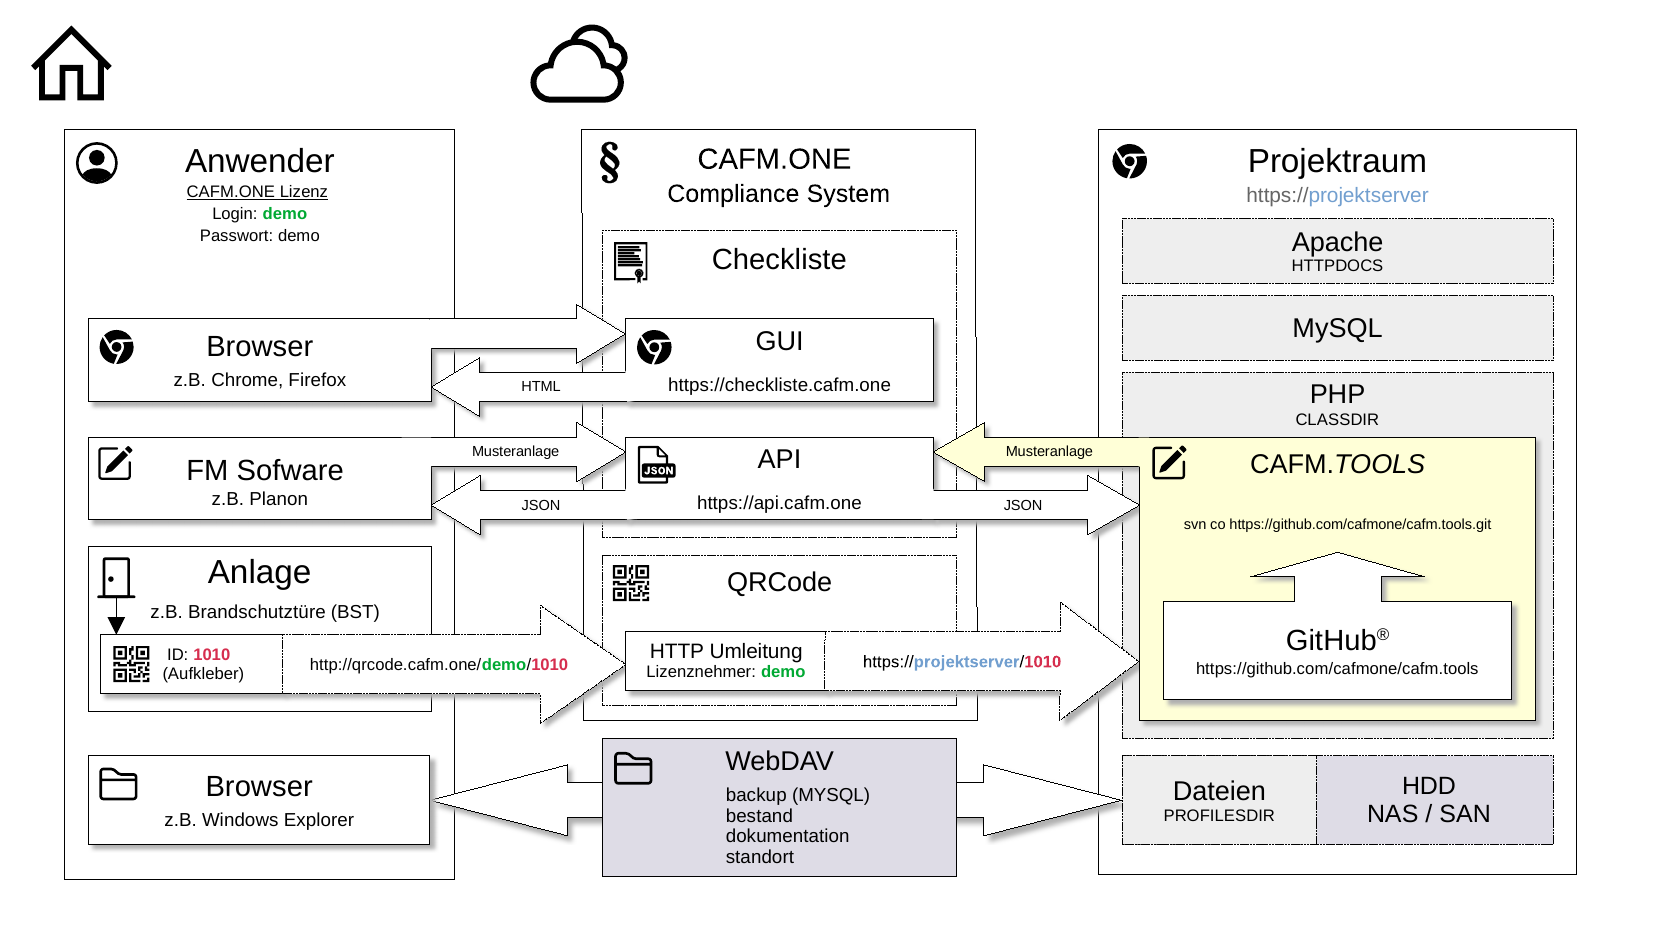

Anwender
CAFM.ONE Lizenz
Login: demo
Passwort: demo
CAFM.ONE
Compliance System
Projektraum
https://projektserver
Apache
HTTPDOCS
Checkliste
MySQL
Browser
z.B. Chrome, Firefox
GUI
https://checkliste.cafm.one
HTML
PHP
CLASSDIR
Musteranlage
Musteranlage
 FM Sofware
z.B. Planon
API
https://api.cafm.one
CAFM.TOOLS
svn co https://github.com/cafmone/cafm.tools.git
JSON
JSON
Anlage
 z.B. Brandschutztüre (BST)
GitHub®
https://github.com/cafmone/cafm.tools
QRCode
https://projektserver/1010
http://qrcode.cafm.one/demo/1010
HTTP Umleitung
Lizenznehmer: demo
 ID: 1010
(Aufkleber)
WebDAV
Browser
z.B. Windows Explorer
Dateien
PROFILESDIR
HDD
NAS / SAN
backup (MYSQL)
bestand
dokumentation
standort